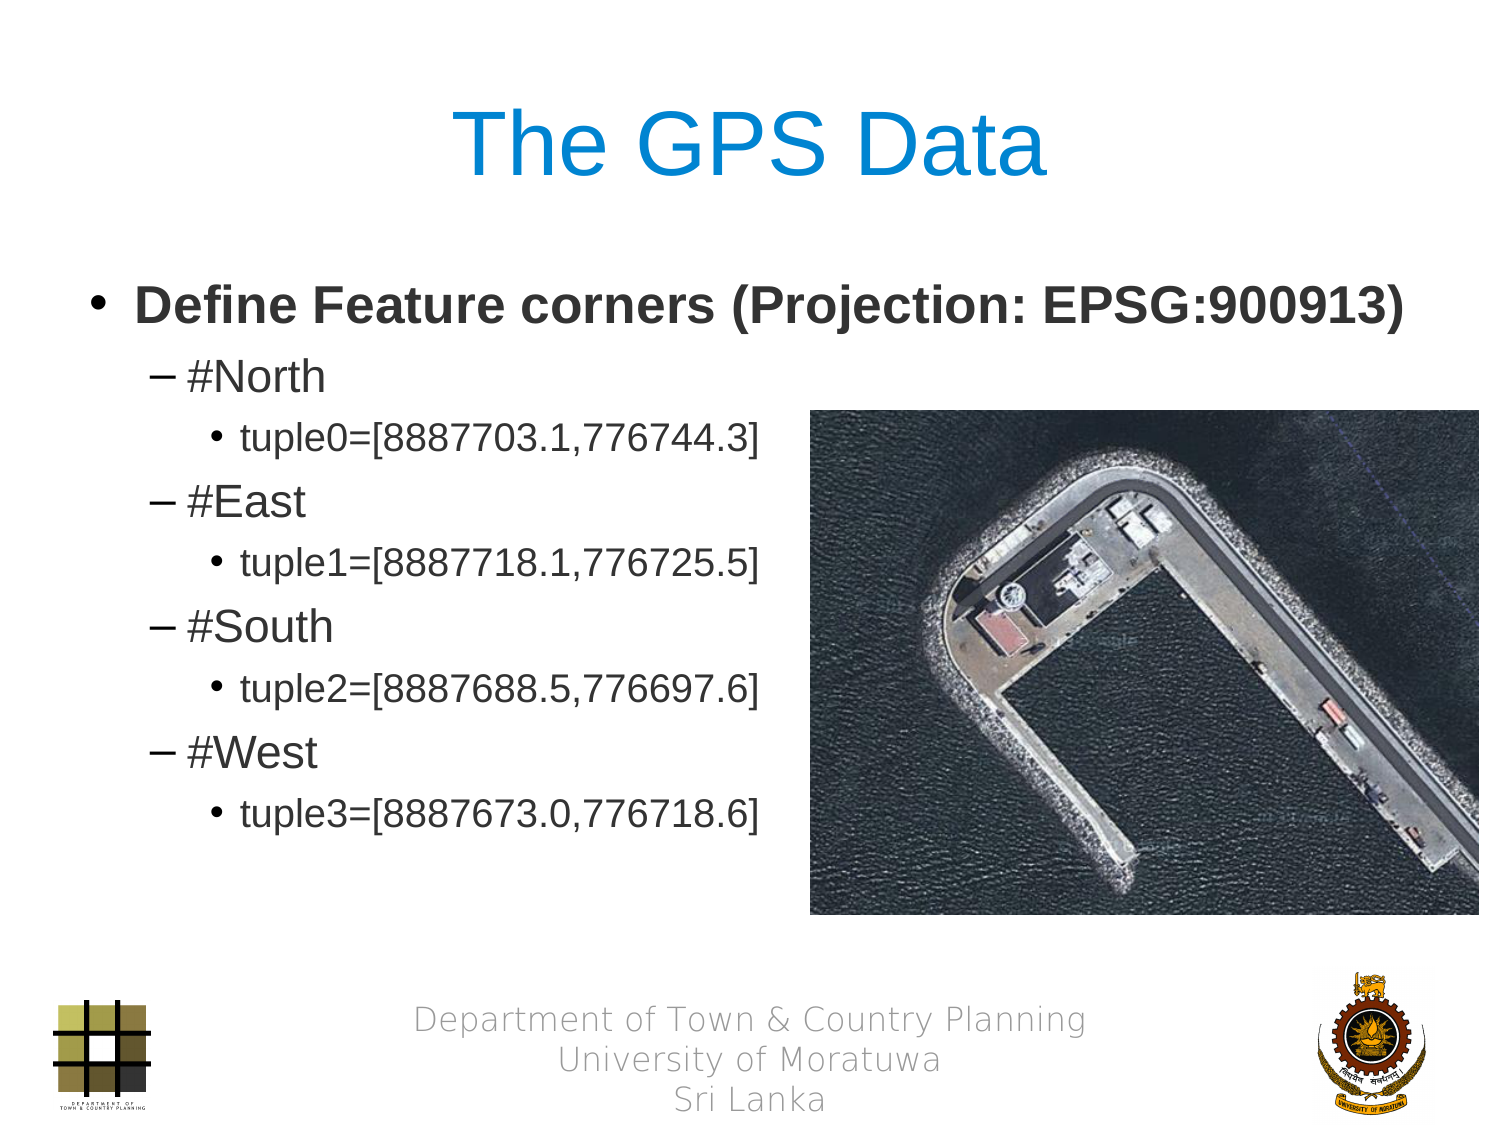

# The GPS Data
Define Feature corners (Projection: EPSG:900913)
#North
tuple0=[8887703.1,776744.3]
#East
tuple1=[8887718.1,776725.5]
#South
tuple2=[8887688.5,776697.6]
#West
tuple3=[8887673.0,776718.6]